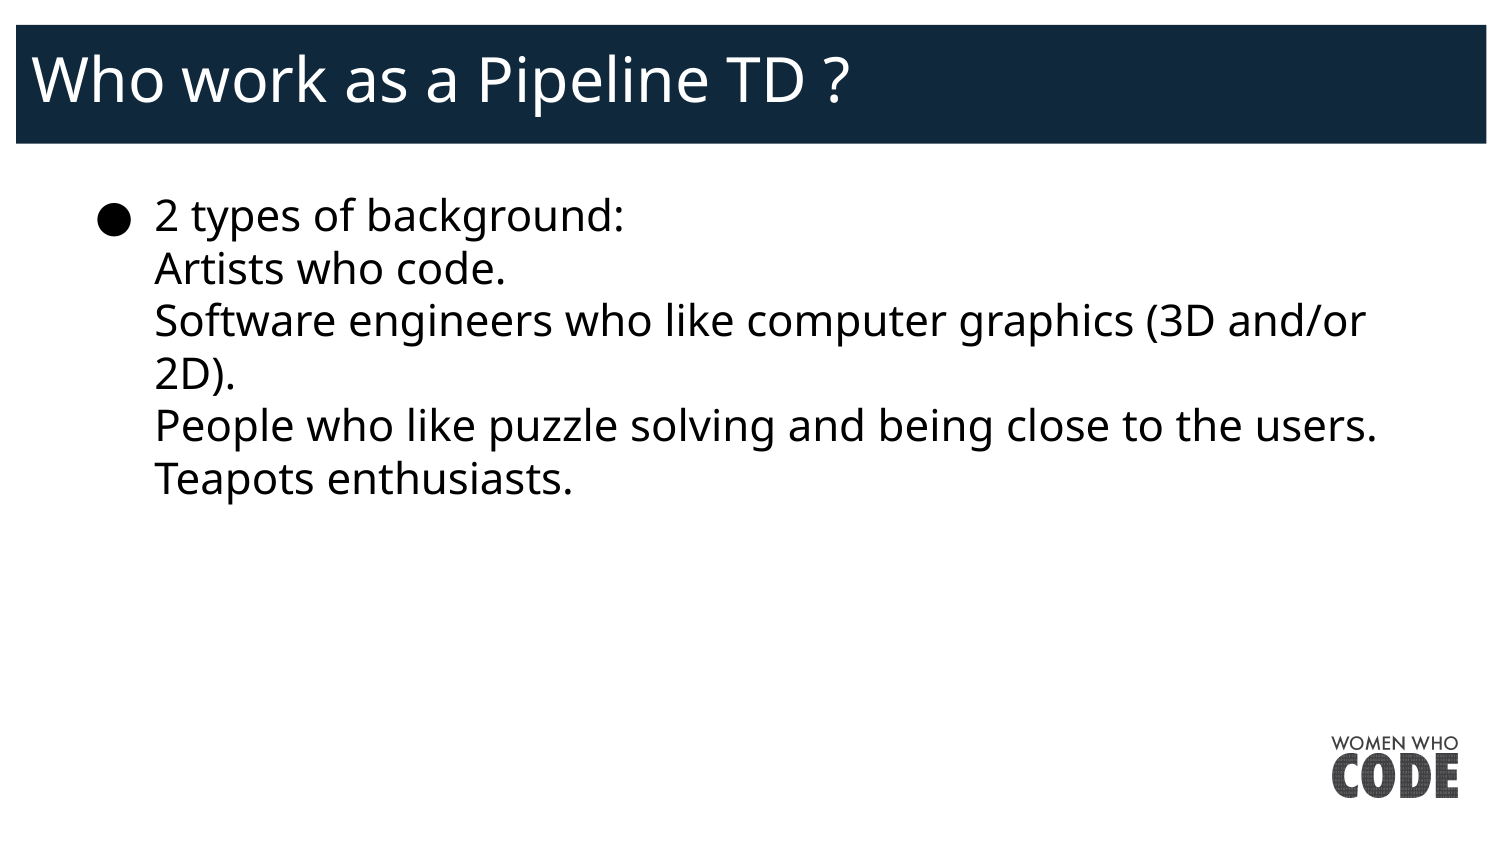

Who work as a Pipeline TD ?
# 2 types of background: Artists who code. Software engineers who like computer graphics (3D and/or 2D). People who like puzzle solving and being close to the users. Teapots enthusiasts.